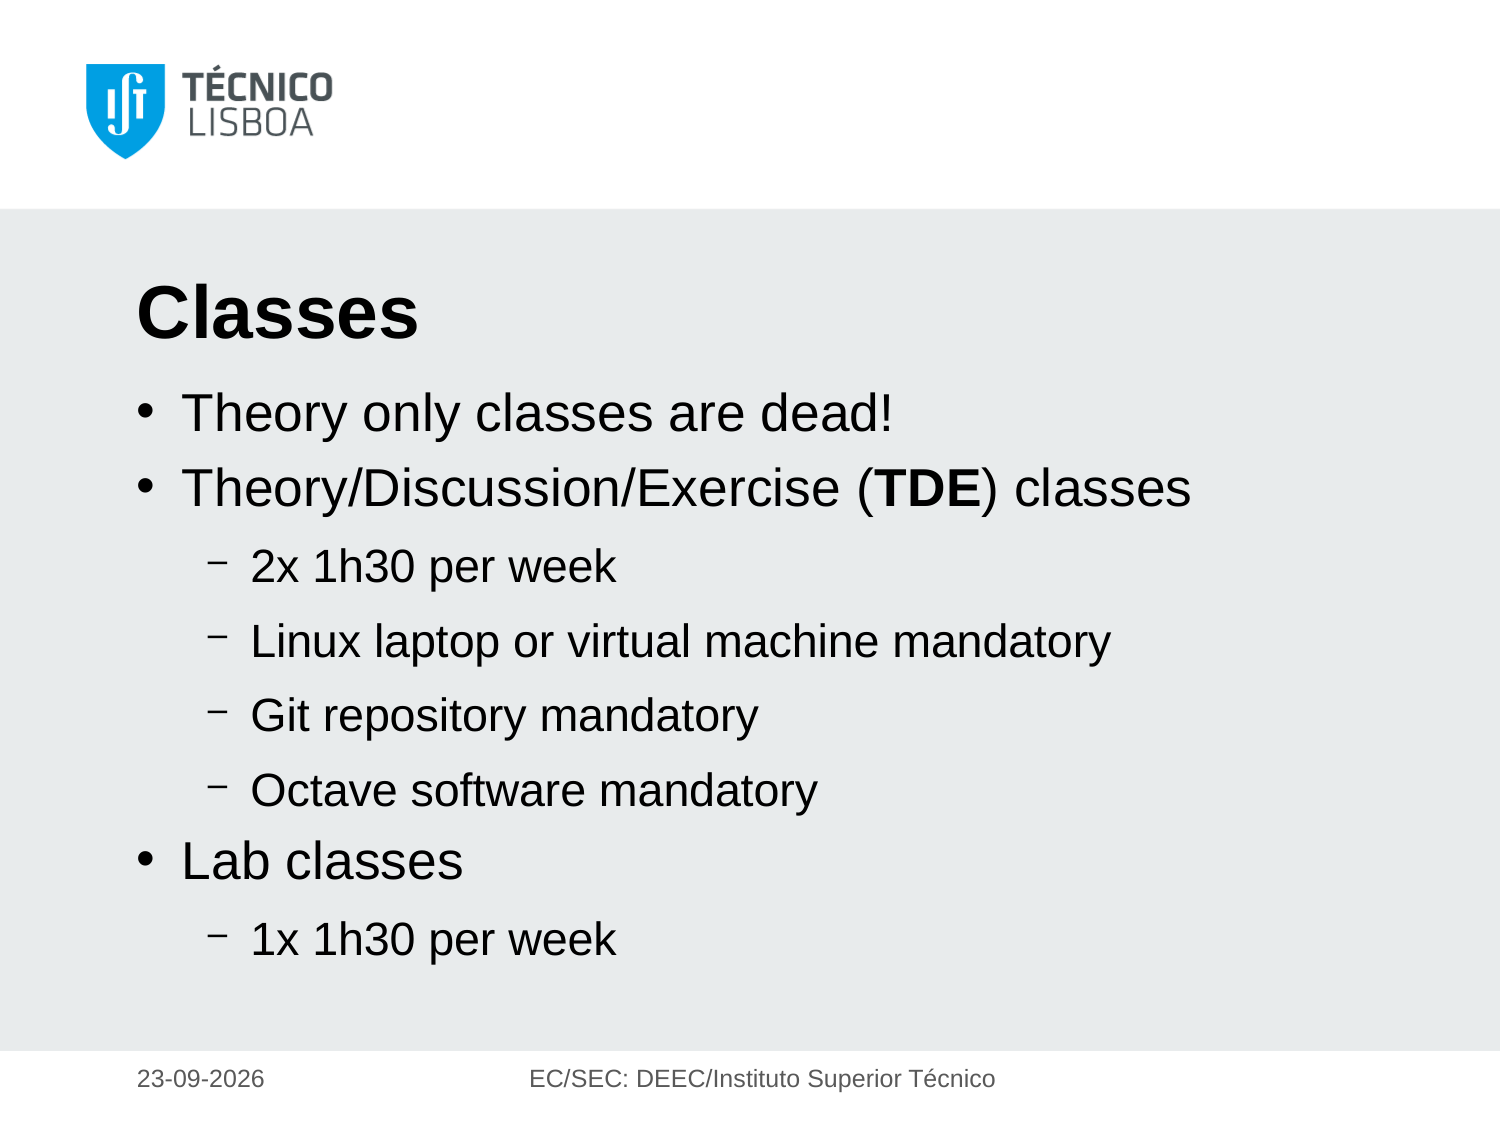

# Classes
Theory only classes are dead!
Theory/Discussion/Exercise (TDE) classes
2x 1h30 per week
Linux laptop or virtual machine mandatory
Git repository mandatory
Octave software mandatory
Lab classes
1x 1h30 per week
EC/SEC: DEEC/Instituto Superior Técnico